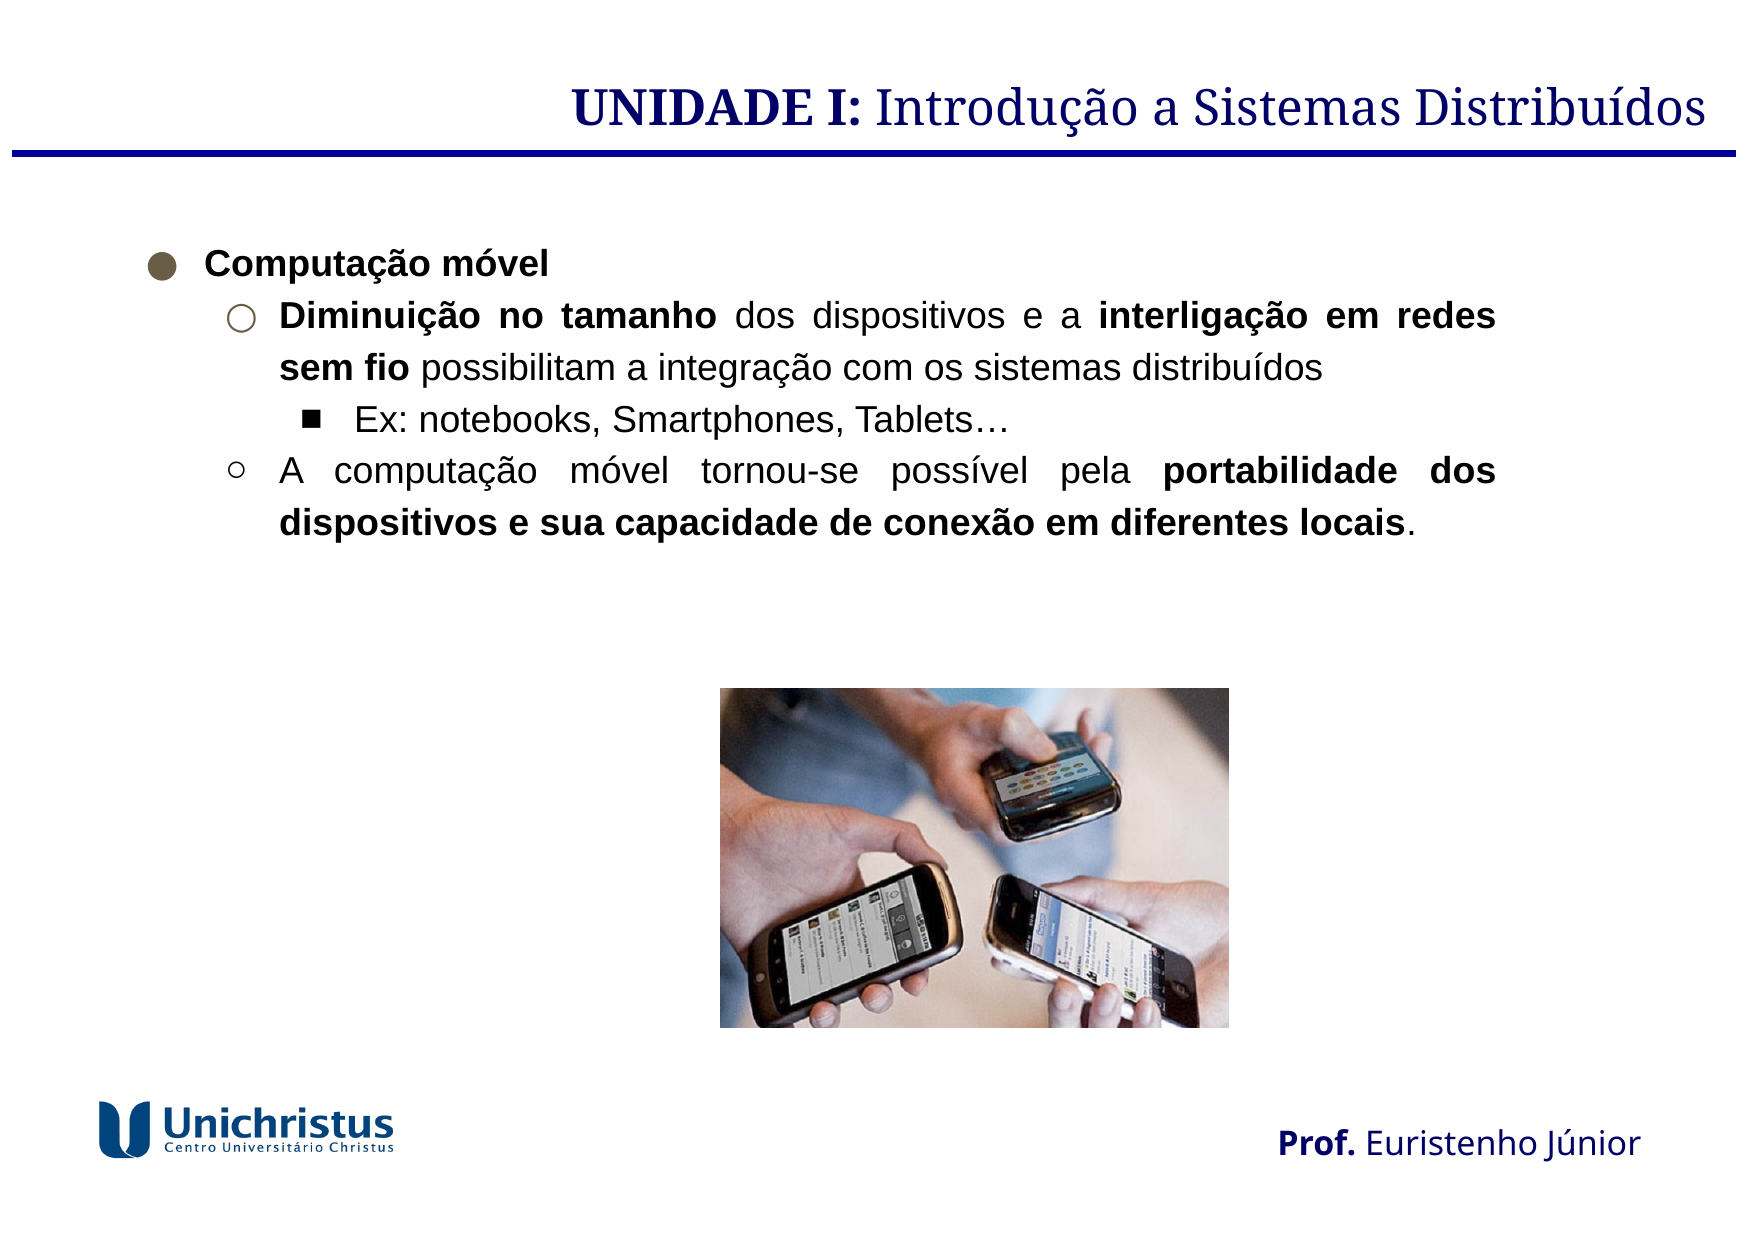

UNIDADE I: Introdução a Sistemas Distribuídos
Computação móvel
Diminuição no tamanho dos dispositivos e a interligação em redes sem fio possibilitam a integração com os sistemas distribuídos
Ex: notebooks, Smartphones, Tablets…
A computação móvel tornou-se possível pela portabilidade dos dispositivos e sua capacidade de conexão em diferentes locais.
Prof. Euristenho Júnior